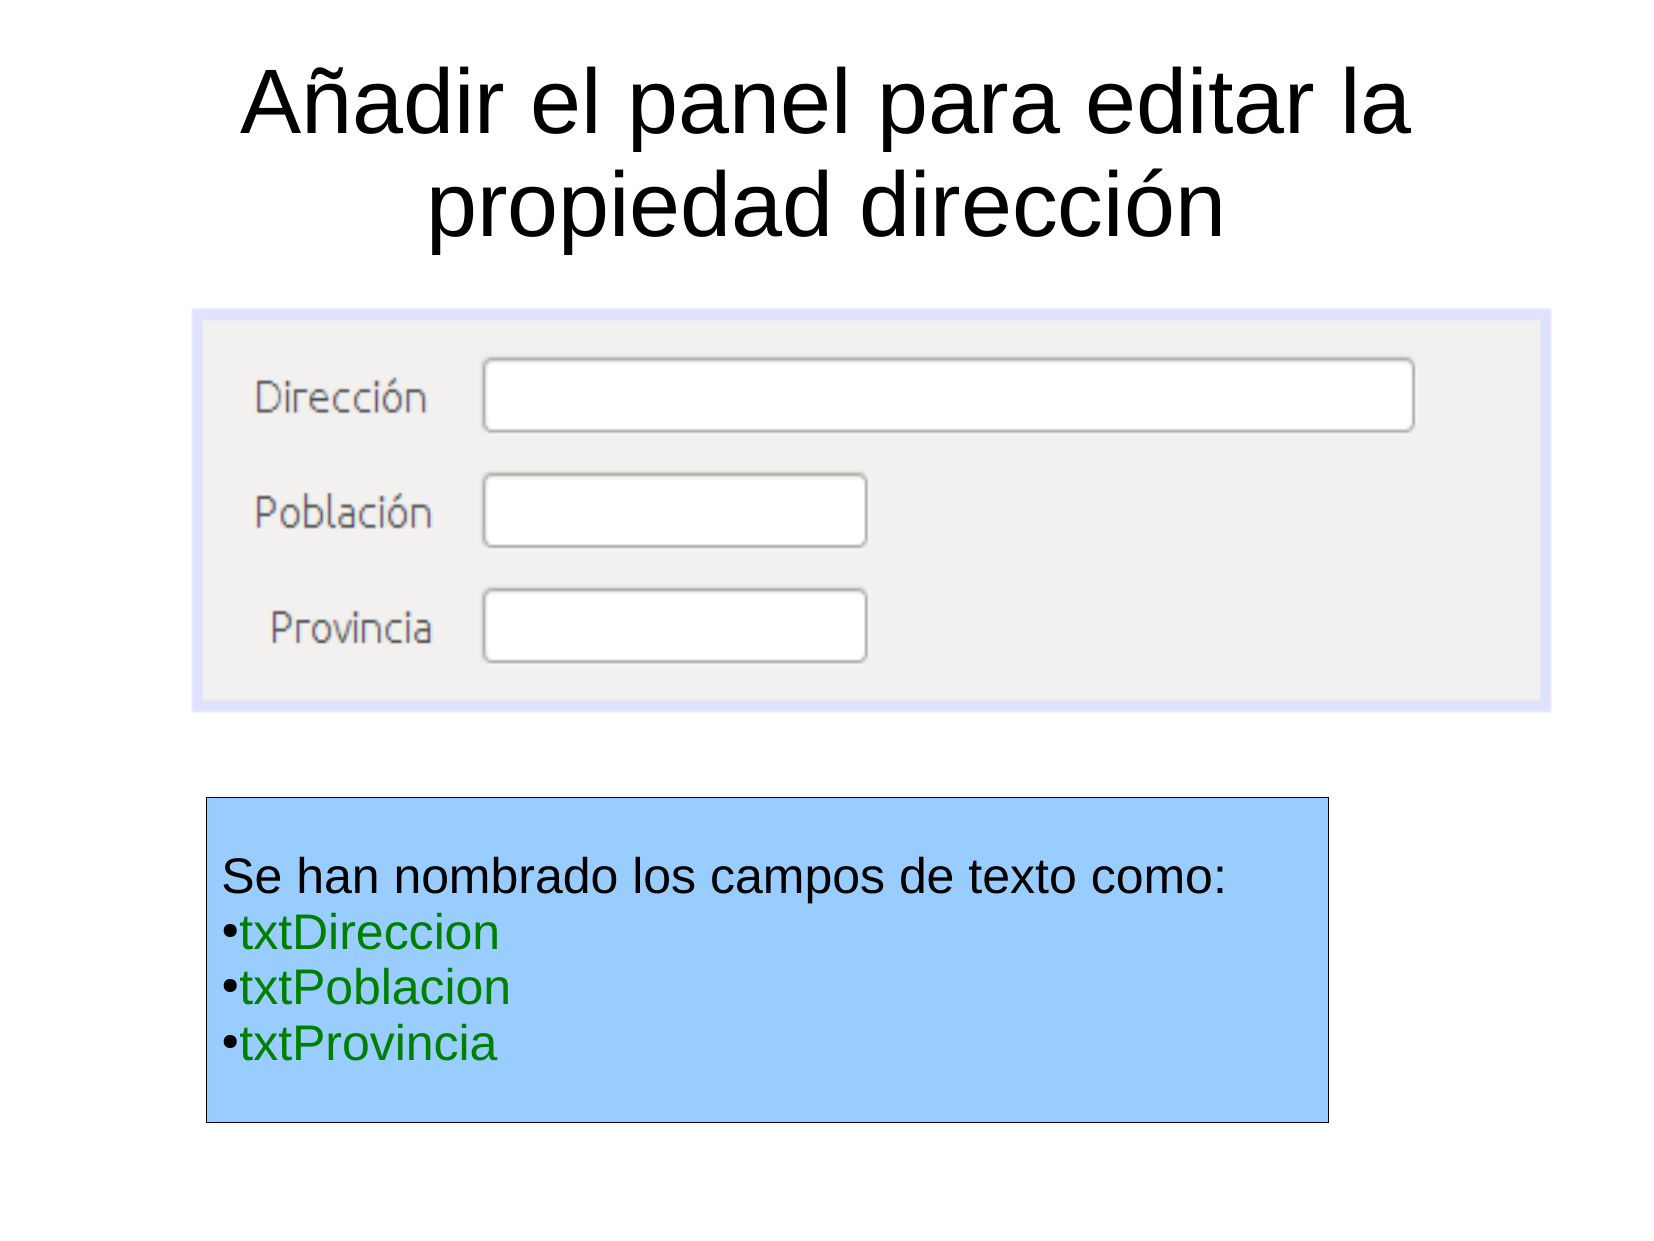

# Añadir el panel para editar la propiedad dirección
Se han nombrado los campos de texto como:
txtDireccion
txtPoblacion
txtProvincia